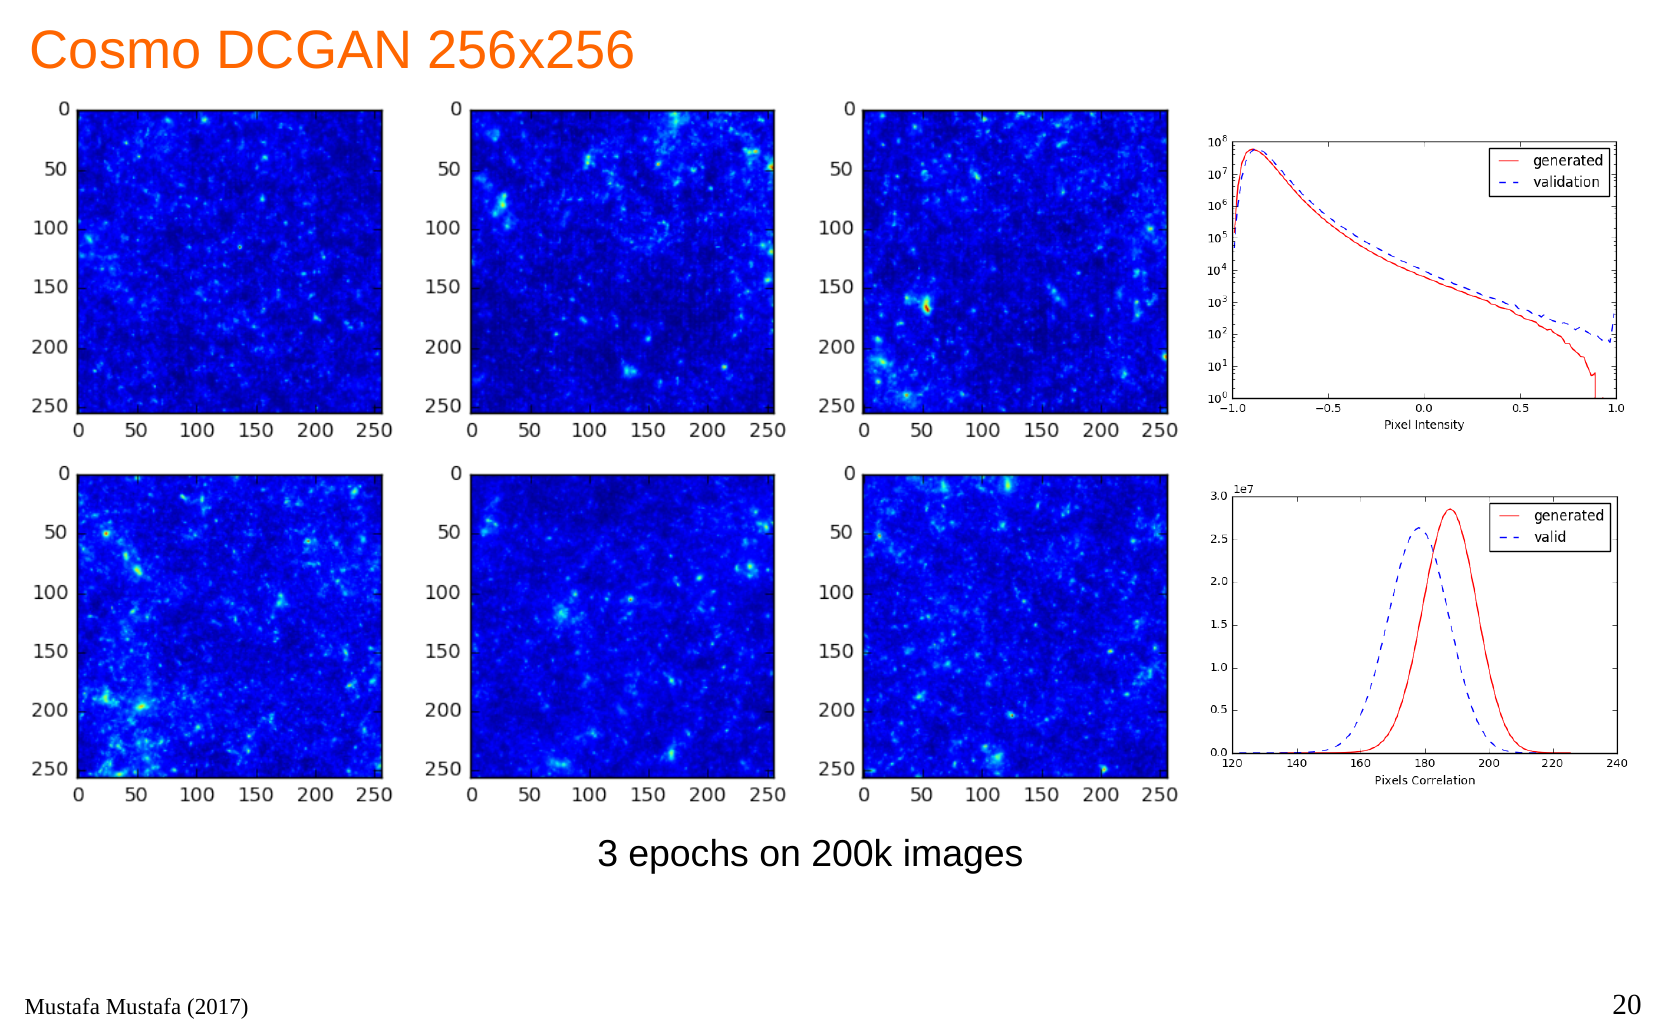

# Cosmo DCGAN 256x256
3 epochs on 200k images
20
Mustafa Mustafa (2017)